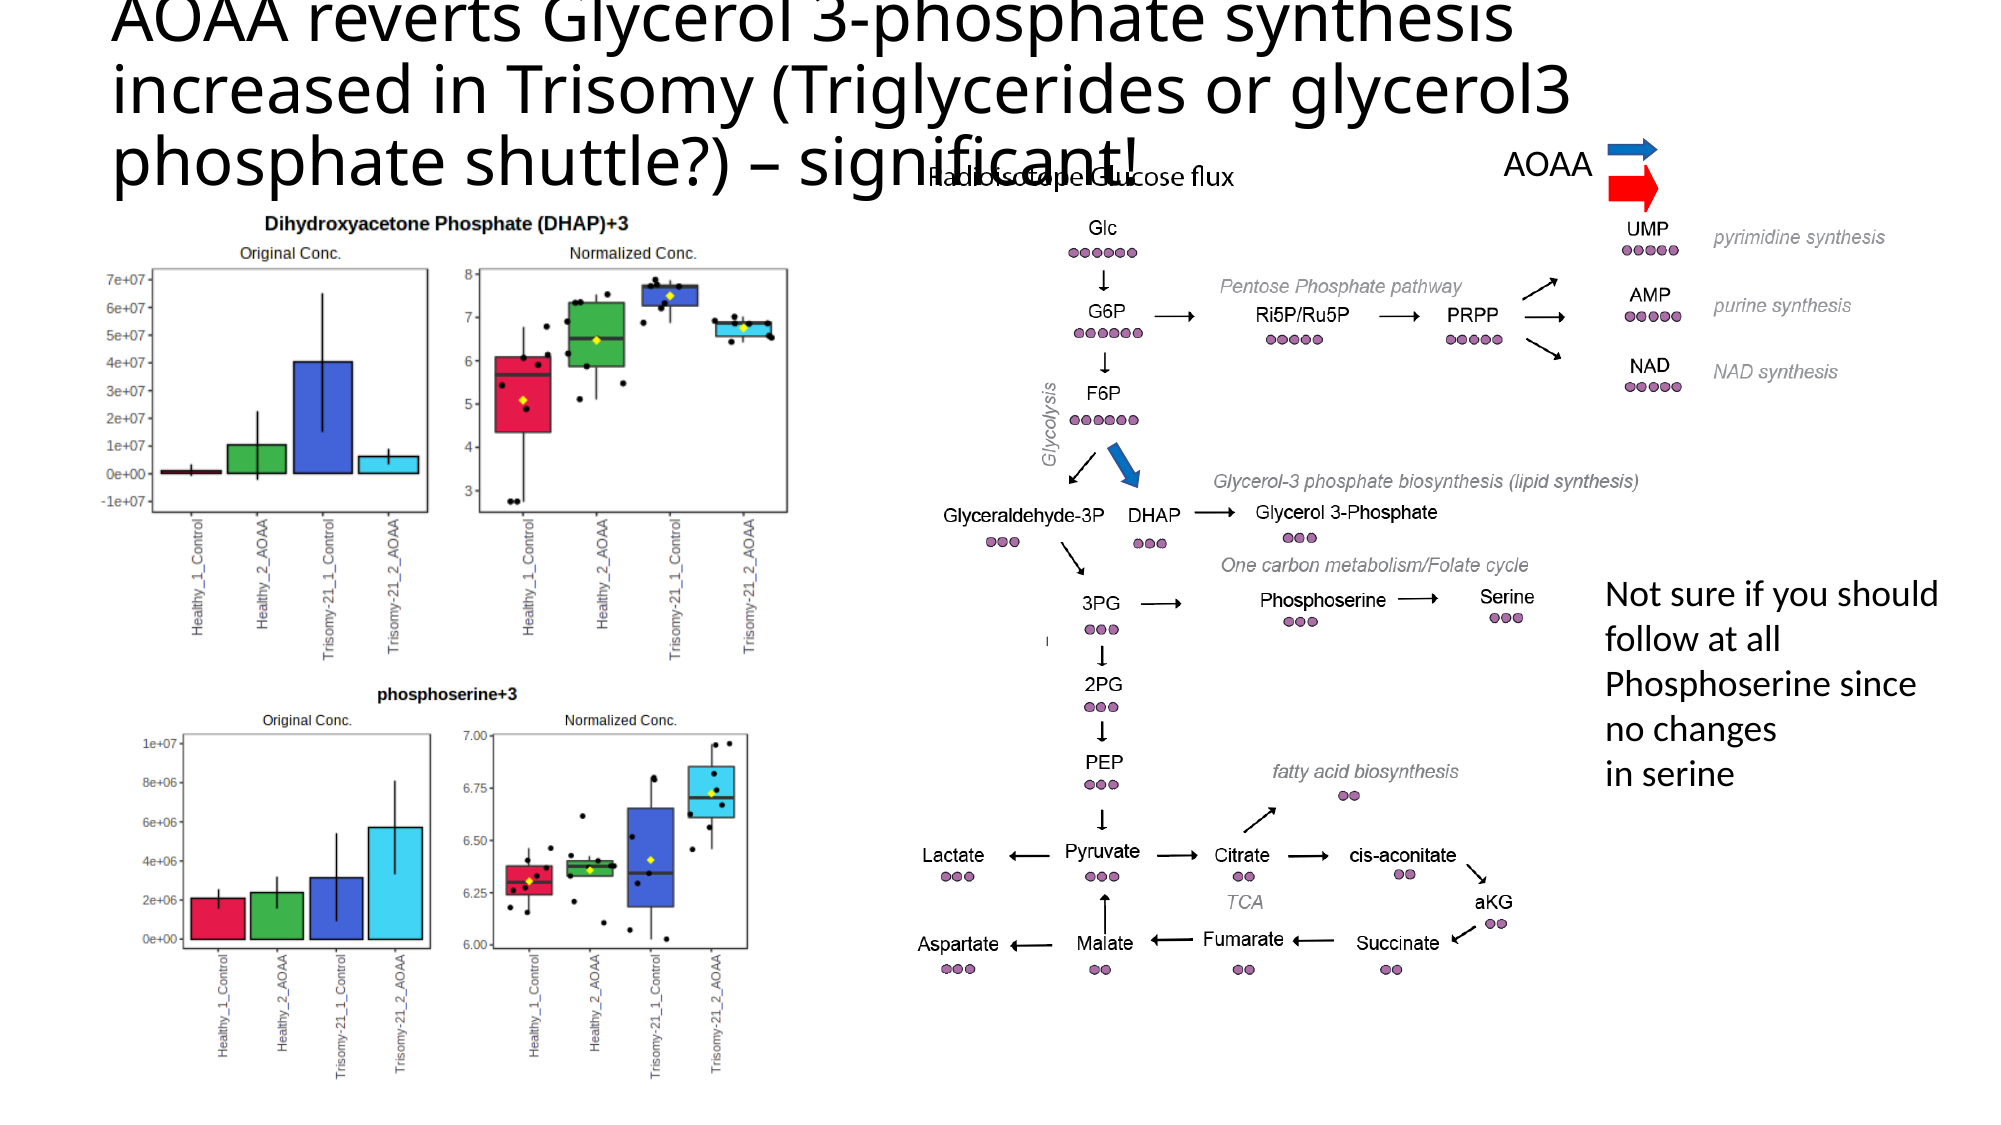

# AOAA reverts Glycerol 3-phosphate synthesis increased in Trisomy (Triglycerides or glycerol3 phosphate shuttle?) – significant!
AOAA
Not sure if you should follow at all
Phosphoserine since no changes
in serine